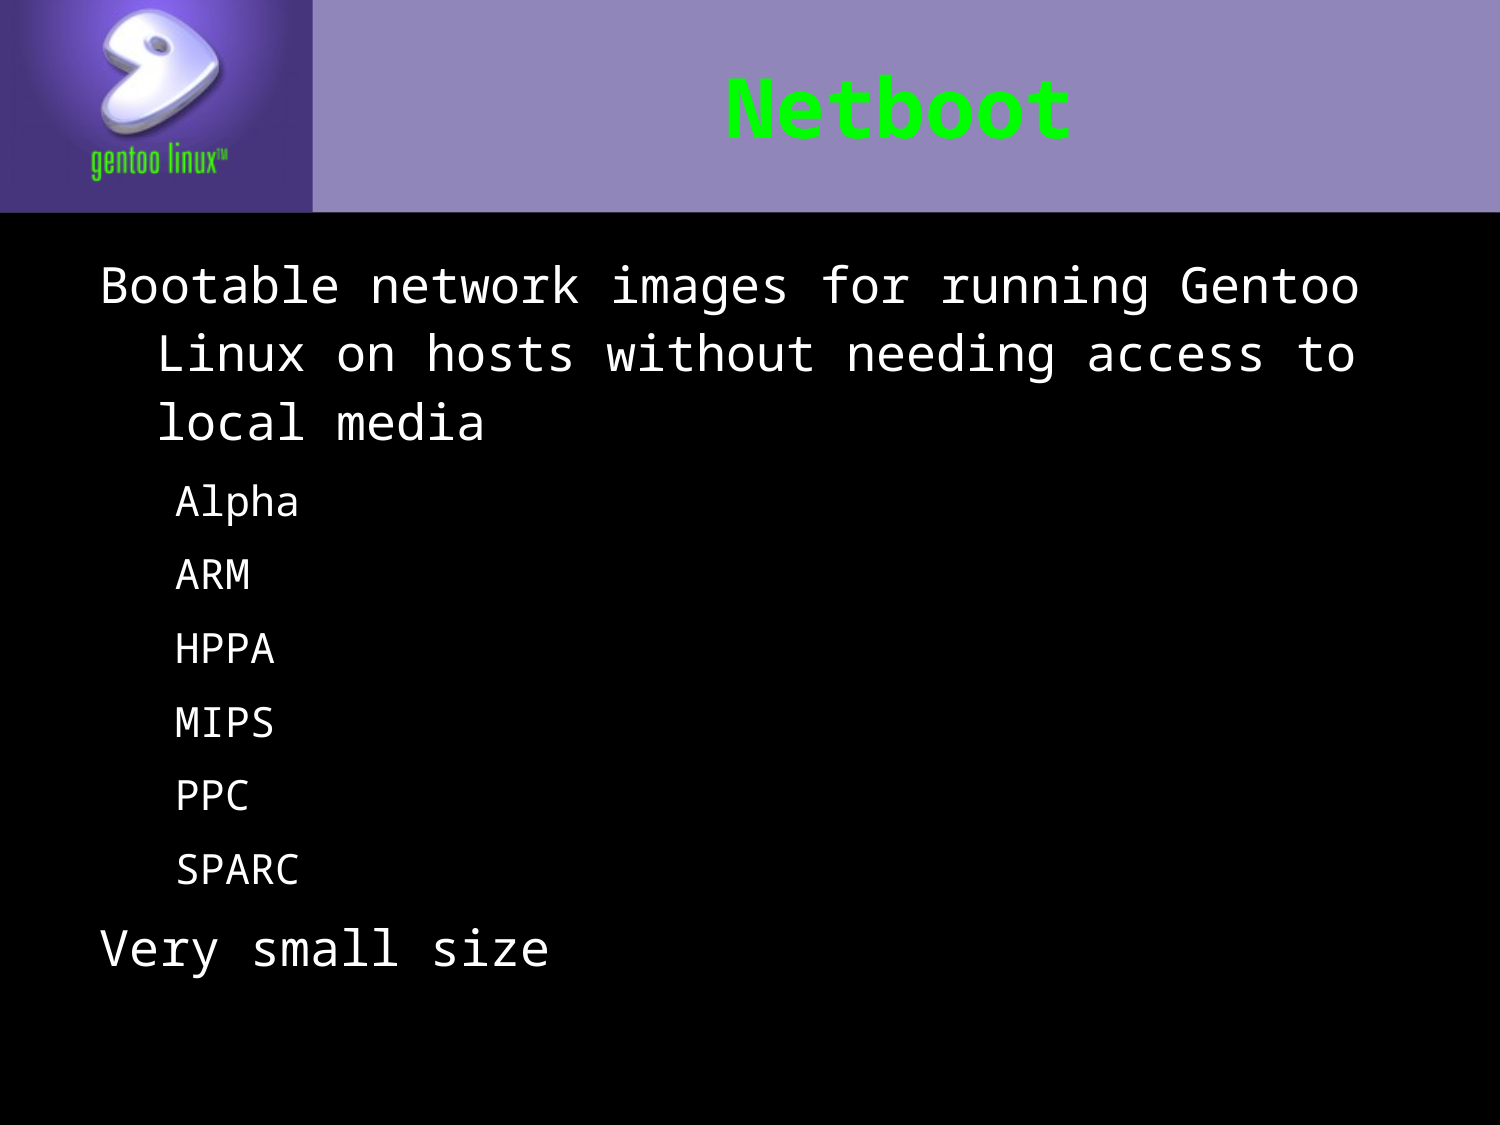

# Netboot
Bootable network images for running Gentoo Linux on hosts without needing access to local media
Alpha
ARM
HPPA
MIPS
PPC
SPARC
Very small size